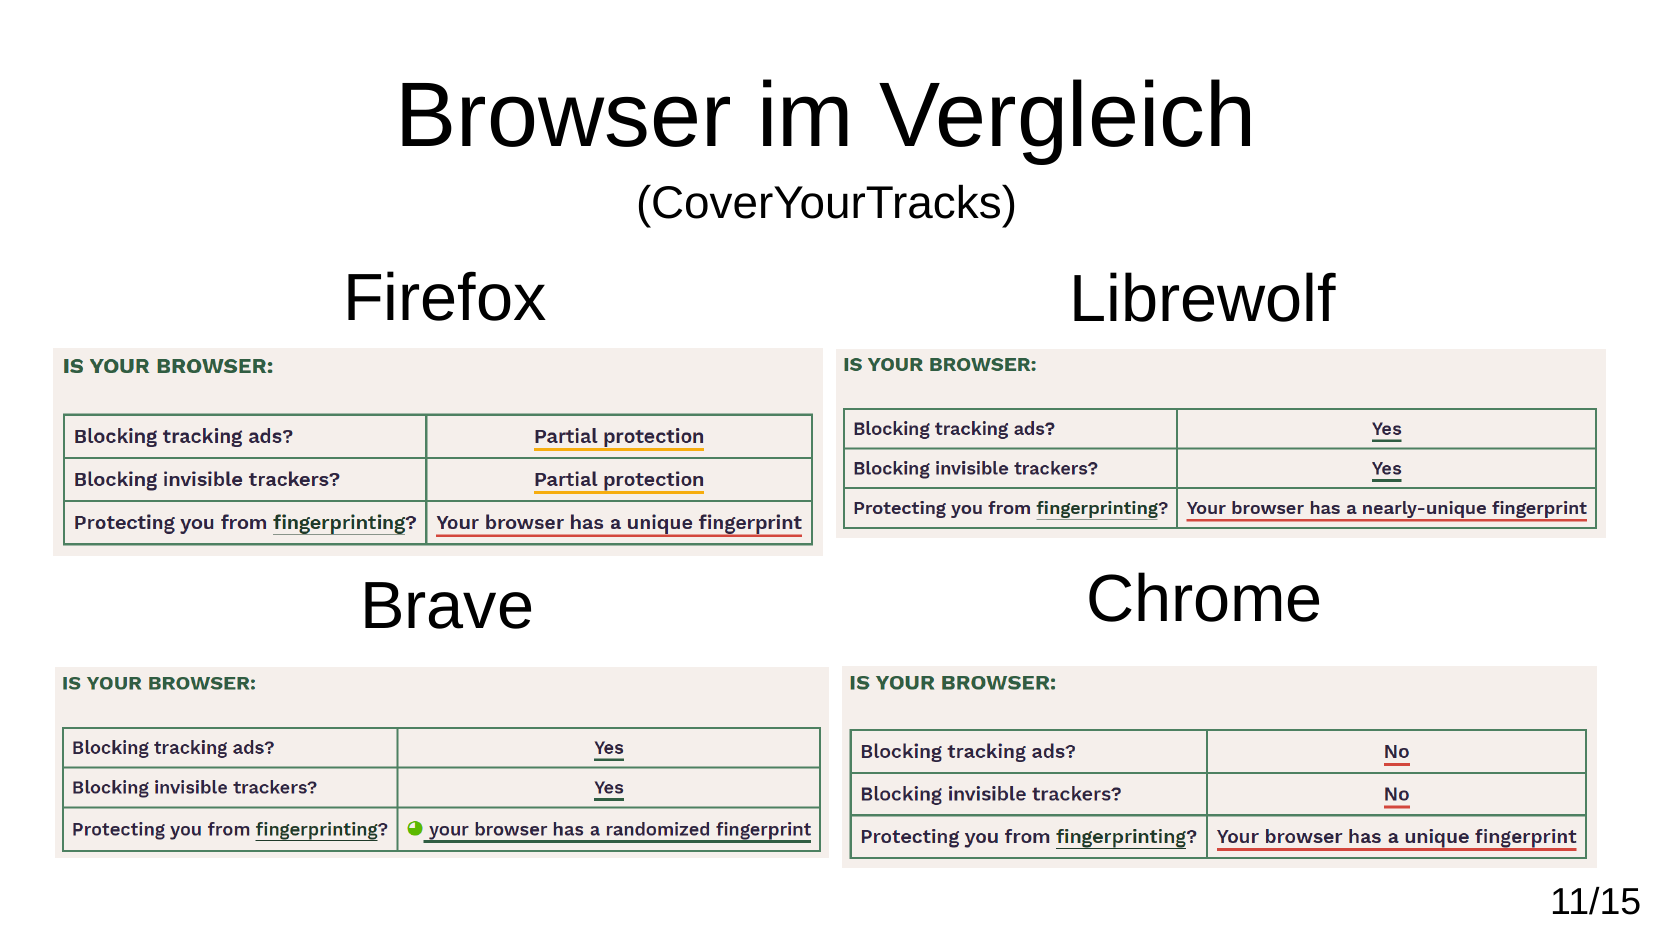

Browser im Vergleich
(CoverYourTracks)
# Firefox
Librewolf
Chrome
Brave
11/15